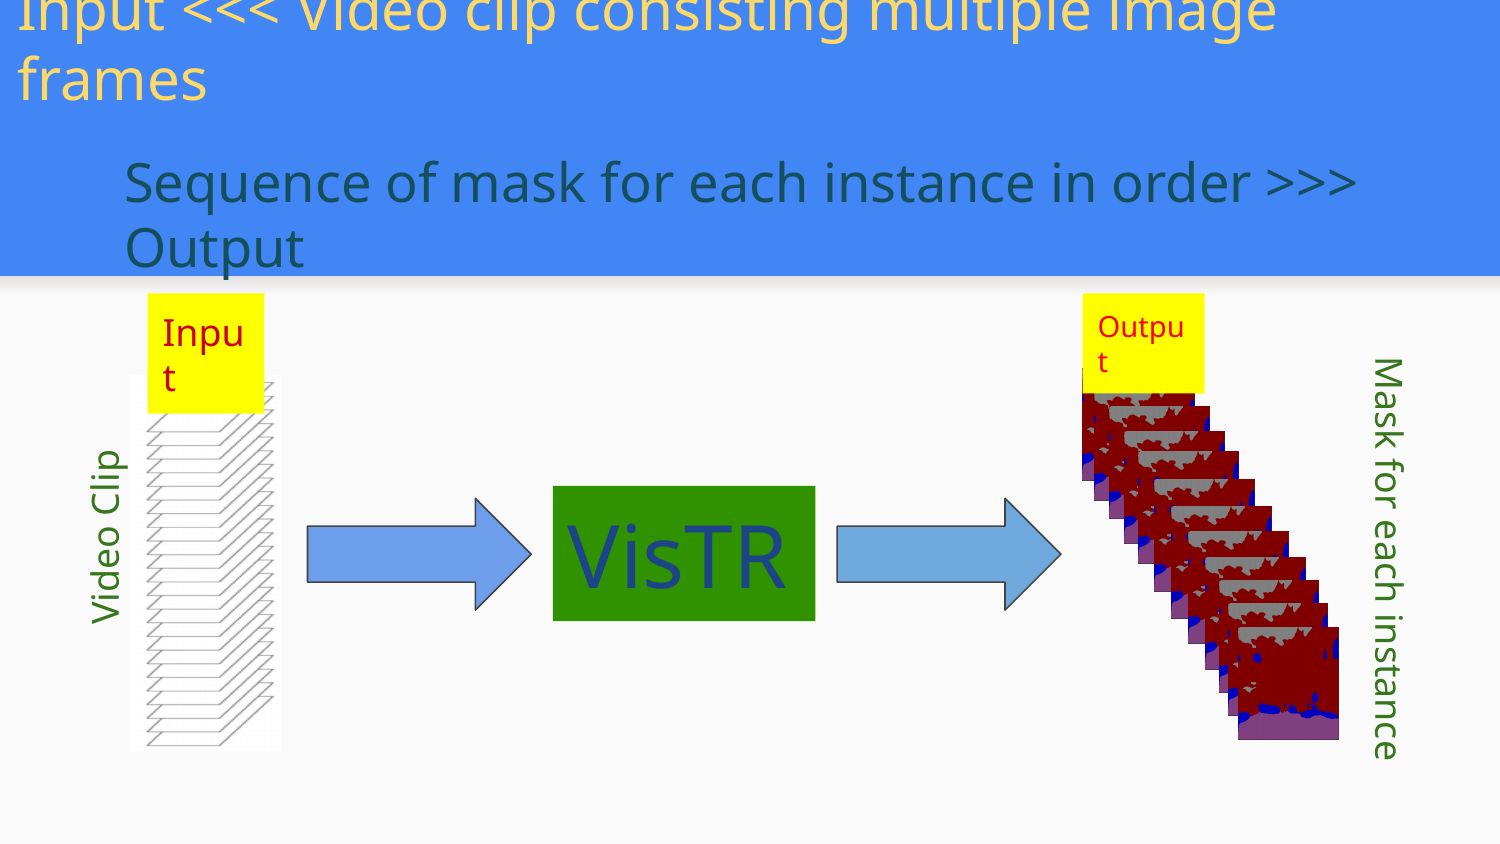

# Input <<< Video clip consisting multiple image frames
Sequence of mask for each instance in order >>> Output
Input
Output
VisTR
Video Clip
Mask for each instance